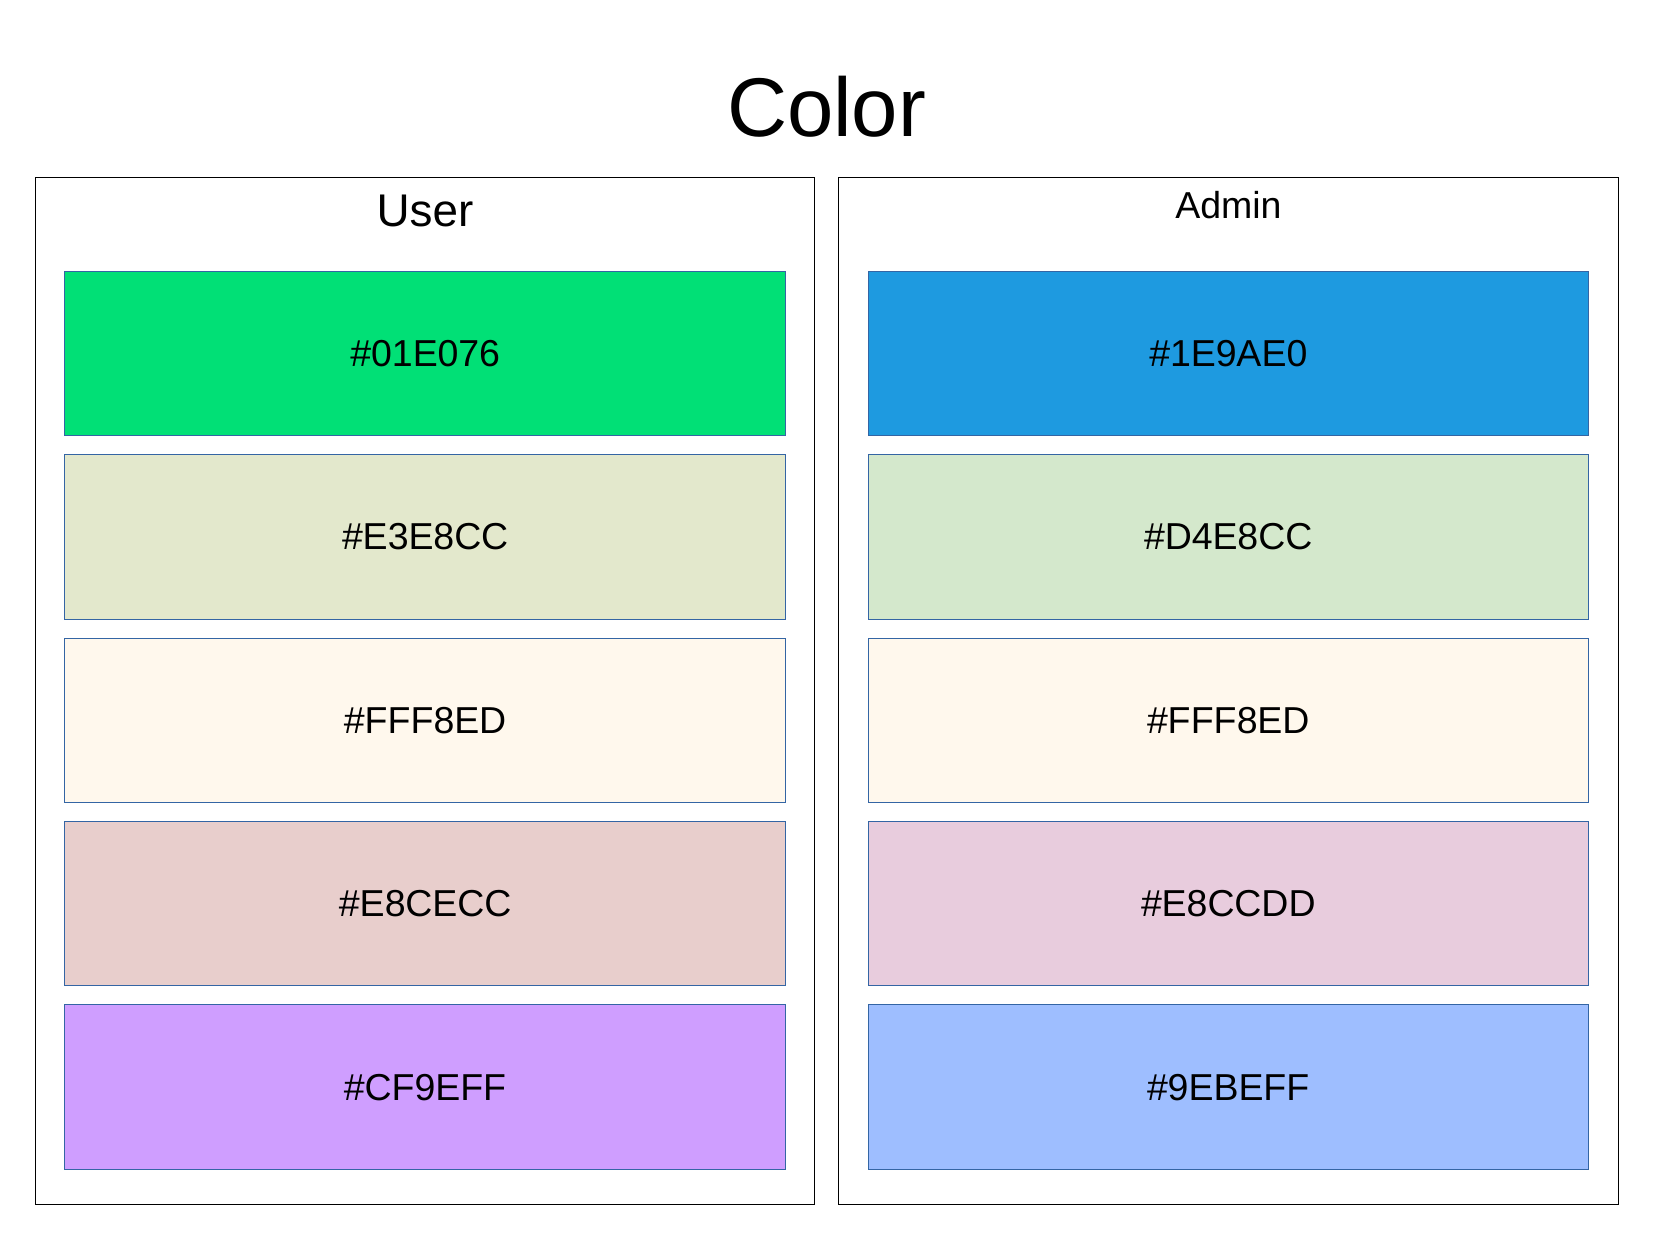

# Color
User
Admin
#1E9AE0
#01E076
#D4E8CC
#E3E8CC
#FFF8ED
#FFF8ED
#E8CCDD
#E8CECC
#9EBEFF
#CF9EFF